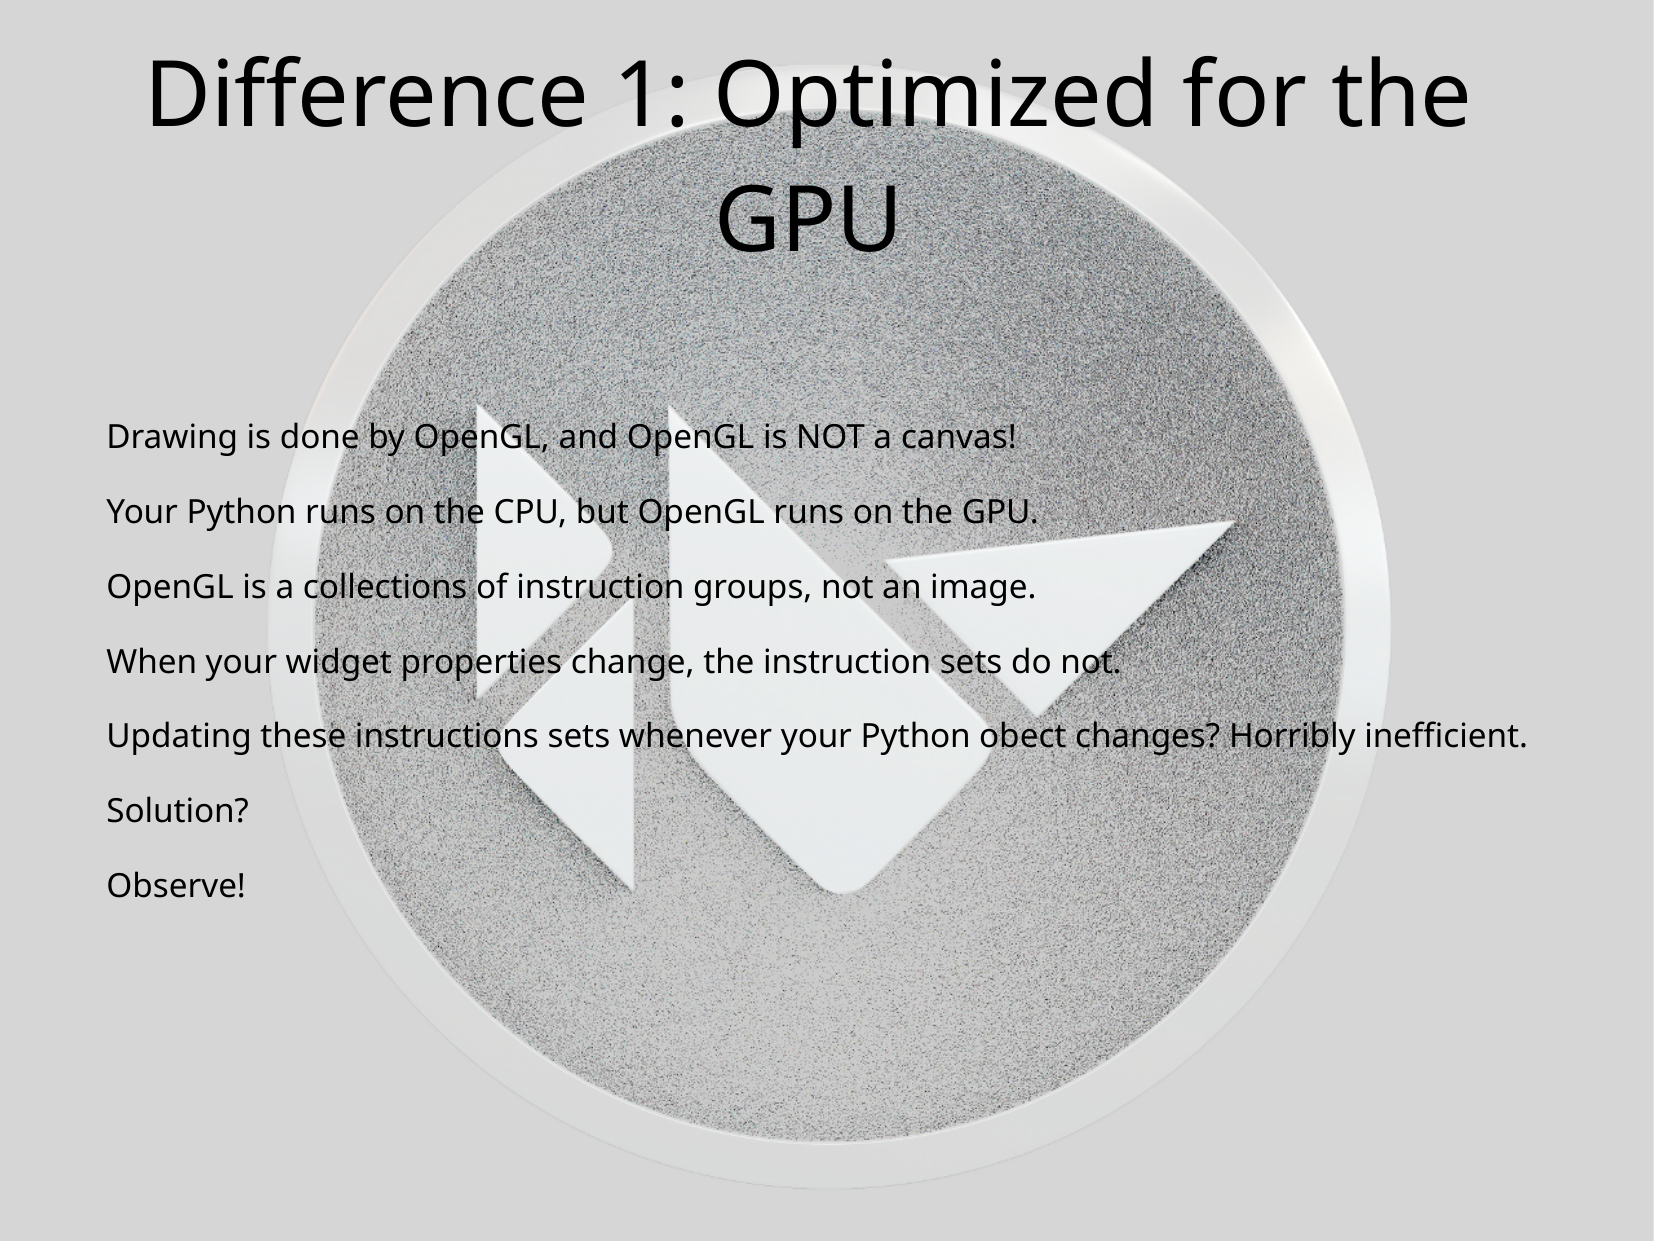

# Difference 1: Optimized for the GPU
Drawing is done by OpenGL, and OpenGL is NOT a canvas!
Your Python runs on the CPU, but OpenGL runs on the GPU.
OpenGL is a collections of instruction groups, not an image.
When your widget properties change, the instruction sets do not.
Updating these instructions sets whenever your Python obect changes? Horribly inefficient.
Solution?
Observe!